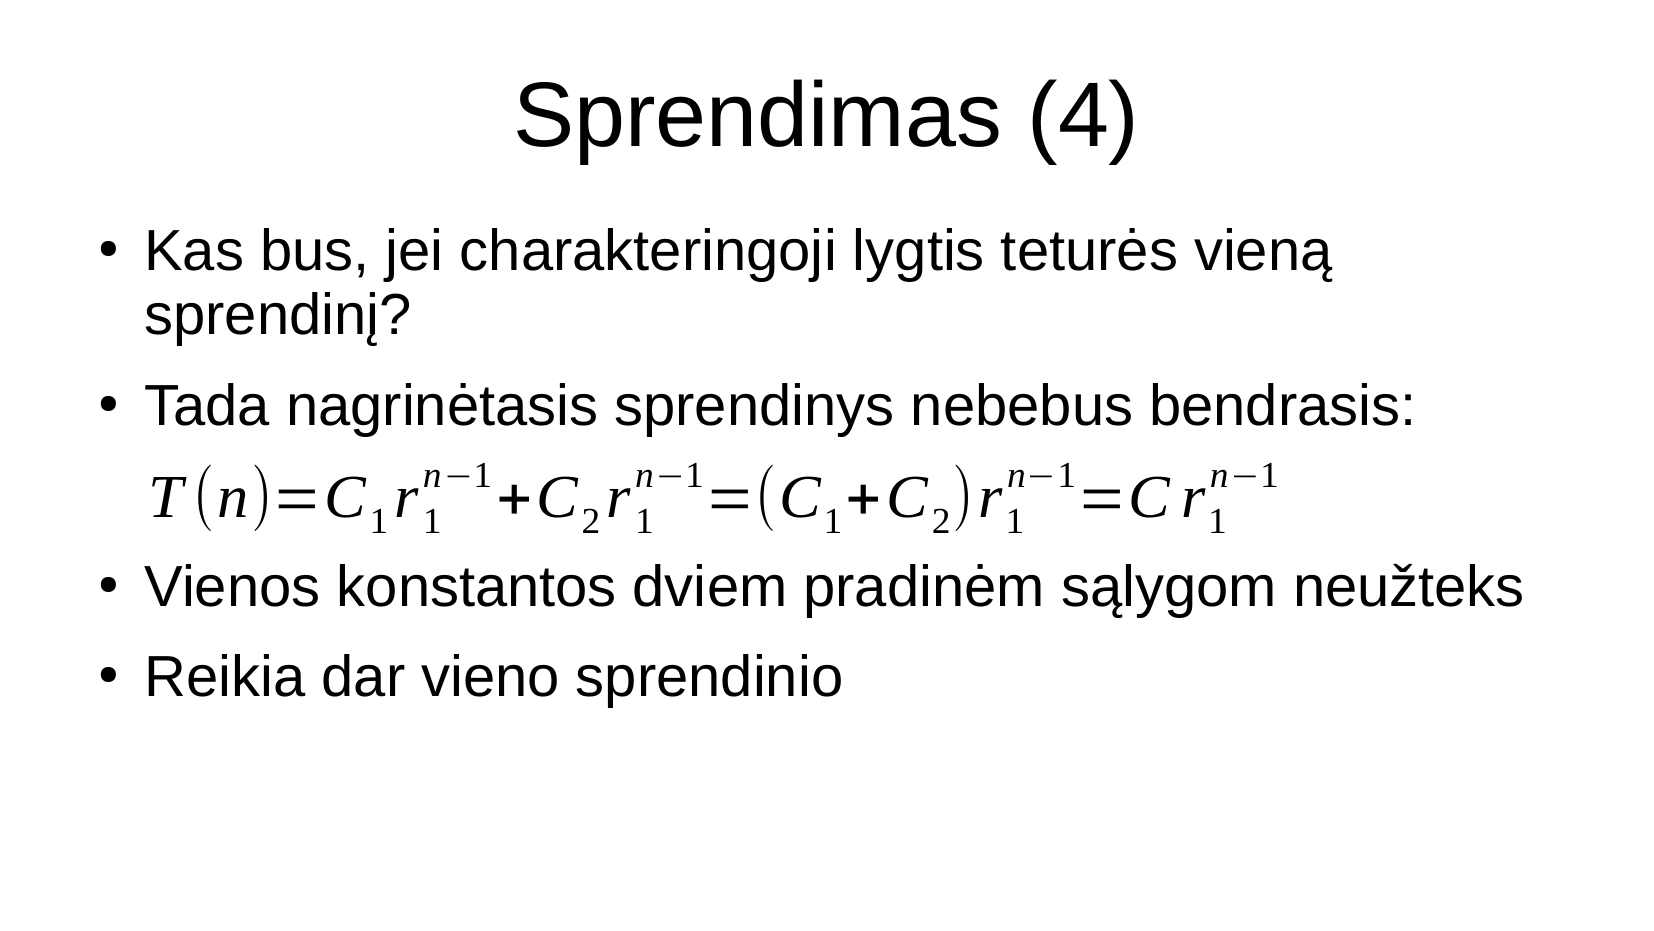

# Sprendimas (4)
Kas bus, jei charakteringoji lygtis teturės vieną sprendinį?
Tada nagrinėtasis sprendinys nebebus bendrasis:
Vienos konstantos dviem pradinėm sąlygom neužteks
Reikia dar vieno sprendinio